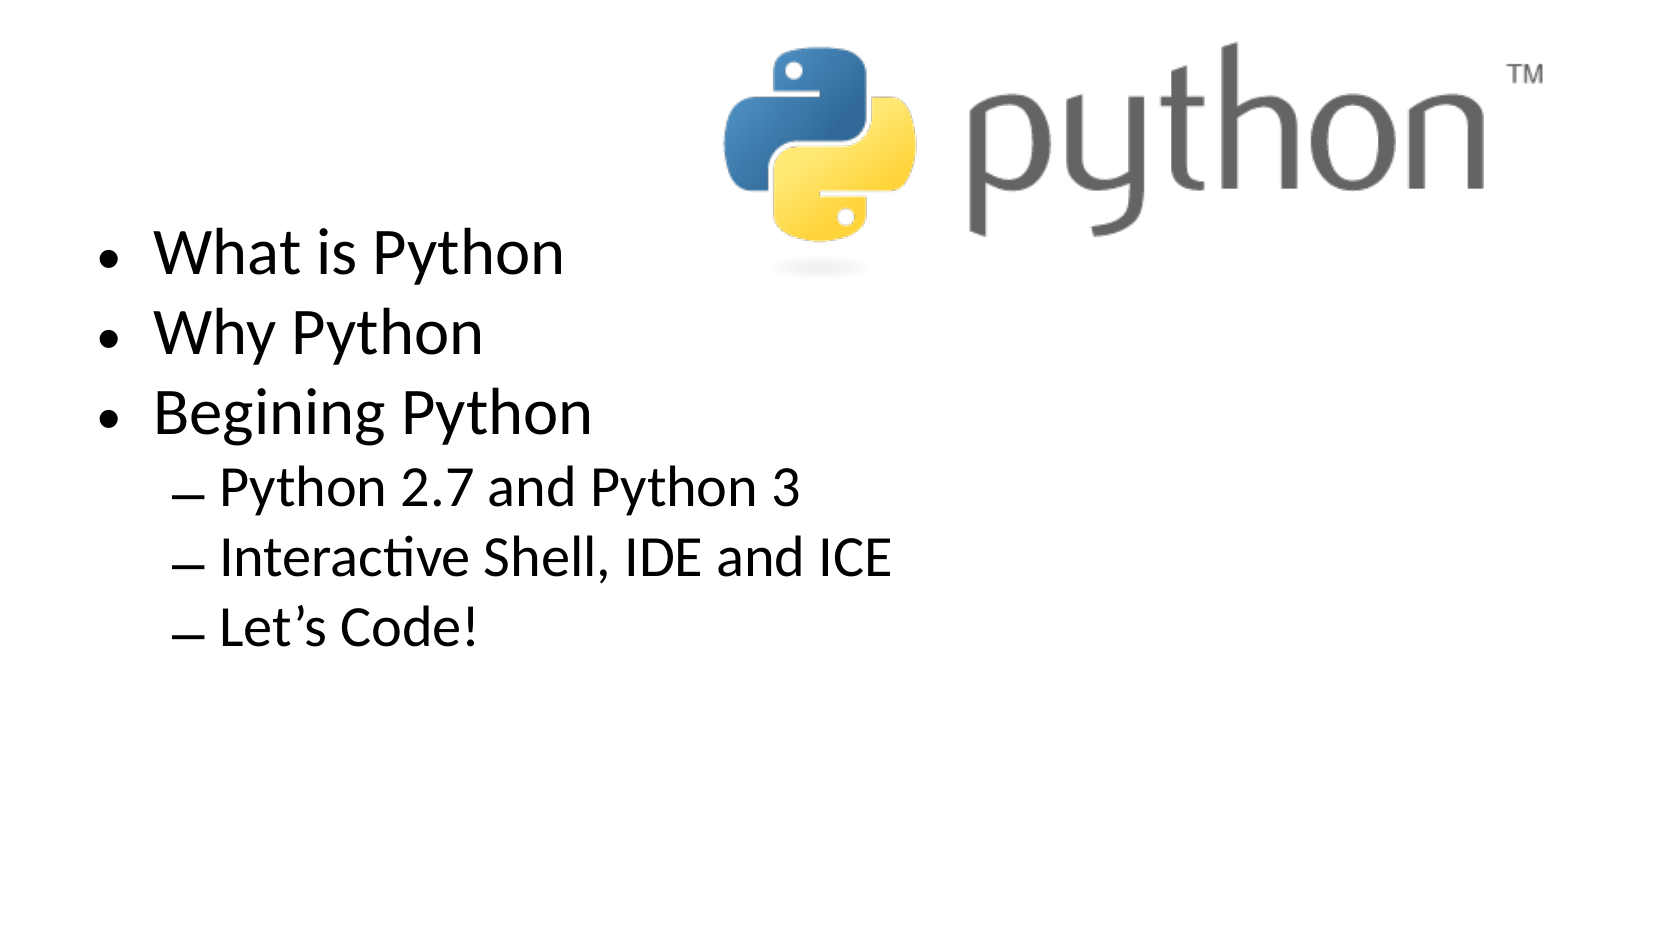

What is Python
Why Python
Begining Python
Python 2.7 and Python 3
Interactive Shell, IDE and ICE
Let’s Code!